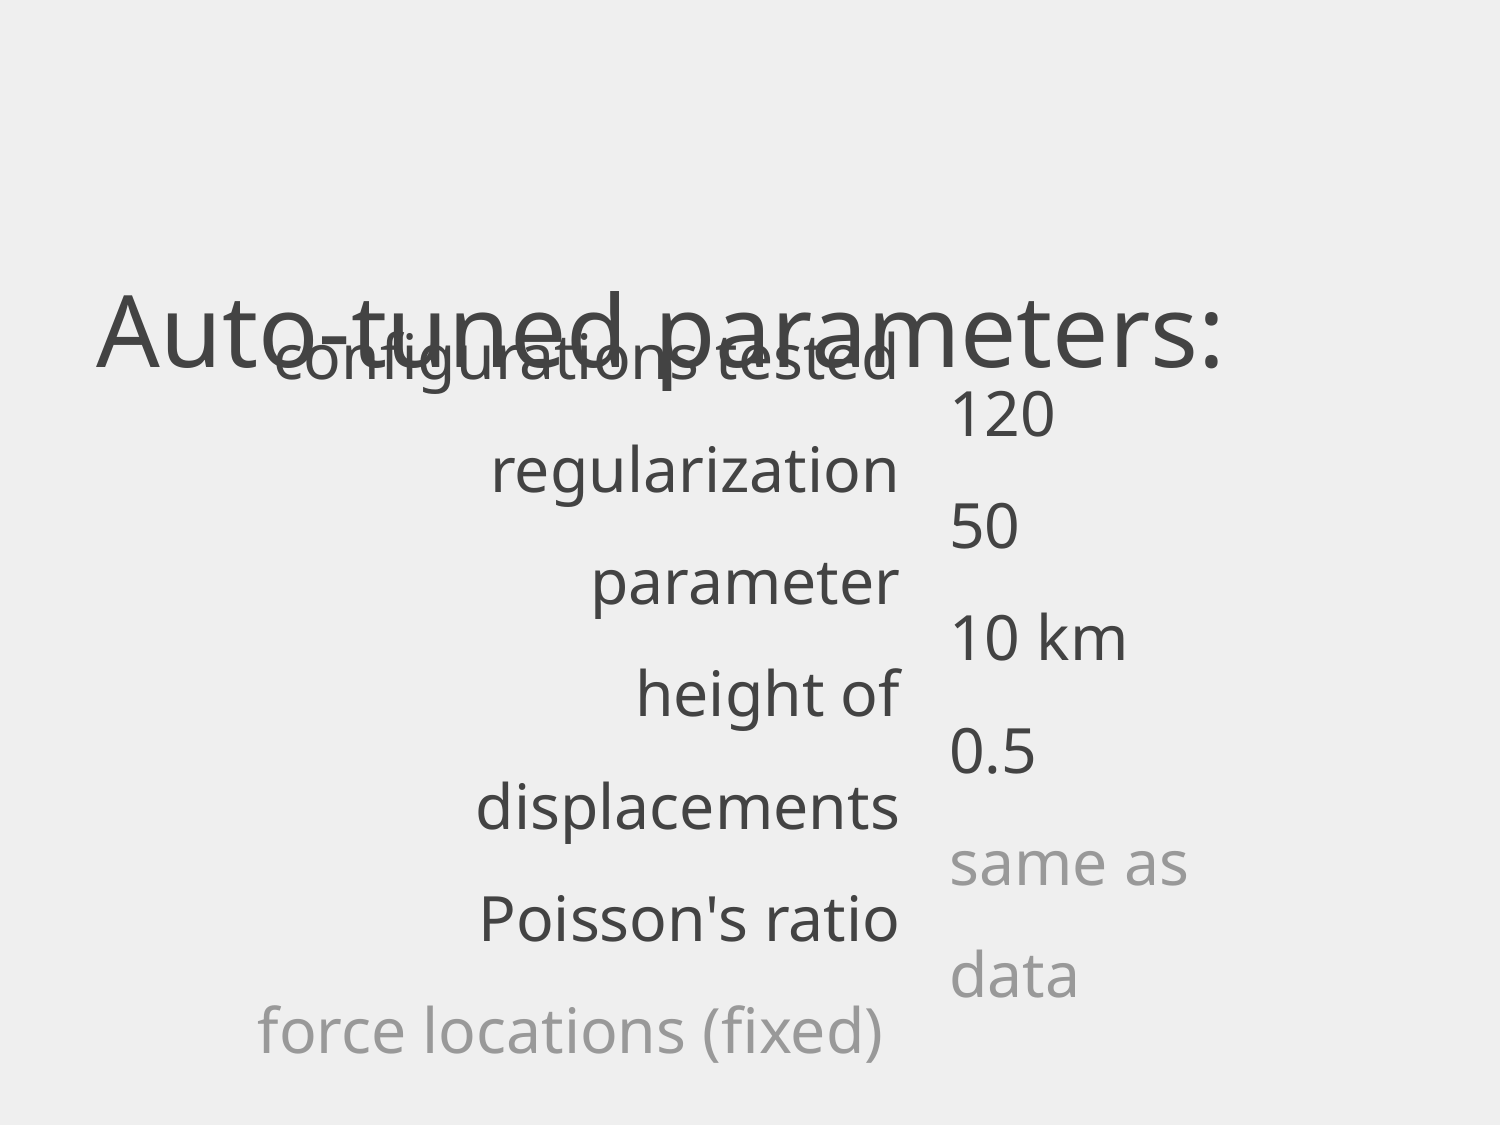

# Auto-tuned parameters:
configurations tested
regularization parameter
height of displacements
Poisson's ratio
force locations (fixed)
120
50
10 km
0.5
same as data